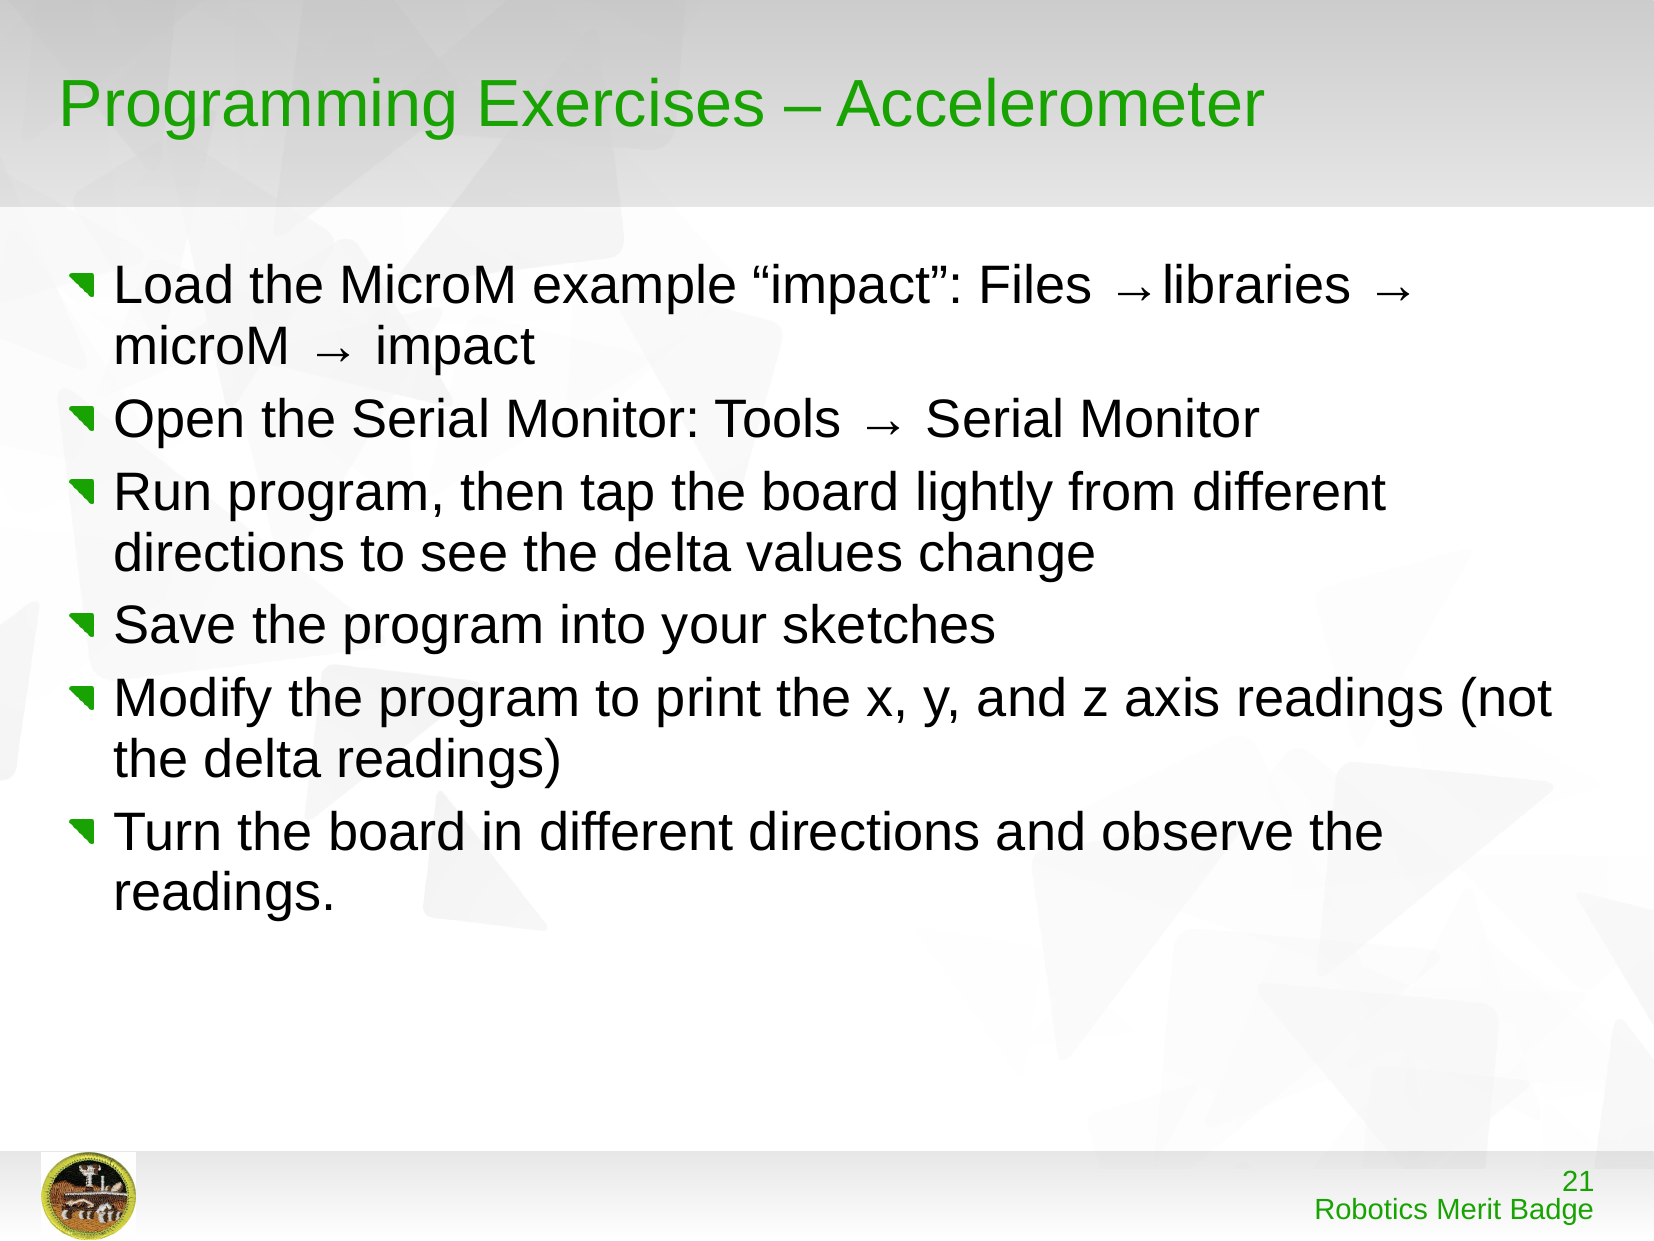

# Programming Exercises – Accelerometer
Load the MicroM example “impact”: Files →libraries → microM → impact
Open the Serial Monitor: Tools → Serial Monitor
Run program, then tap the board lightly from different directions to see the delta values change
Save the program into your sketches
Modify the program to print the x, y, and z axis readings (not the delta readings)
Turn the board in different directions and observe the readings.
21
Robotics Merit Badge